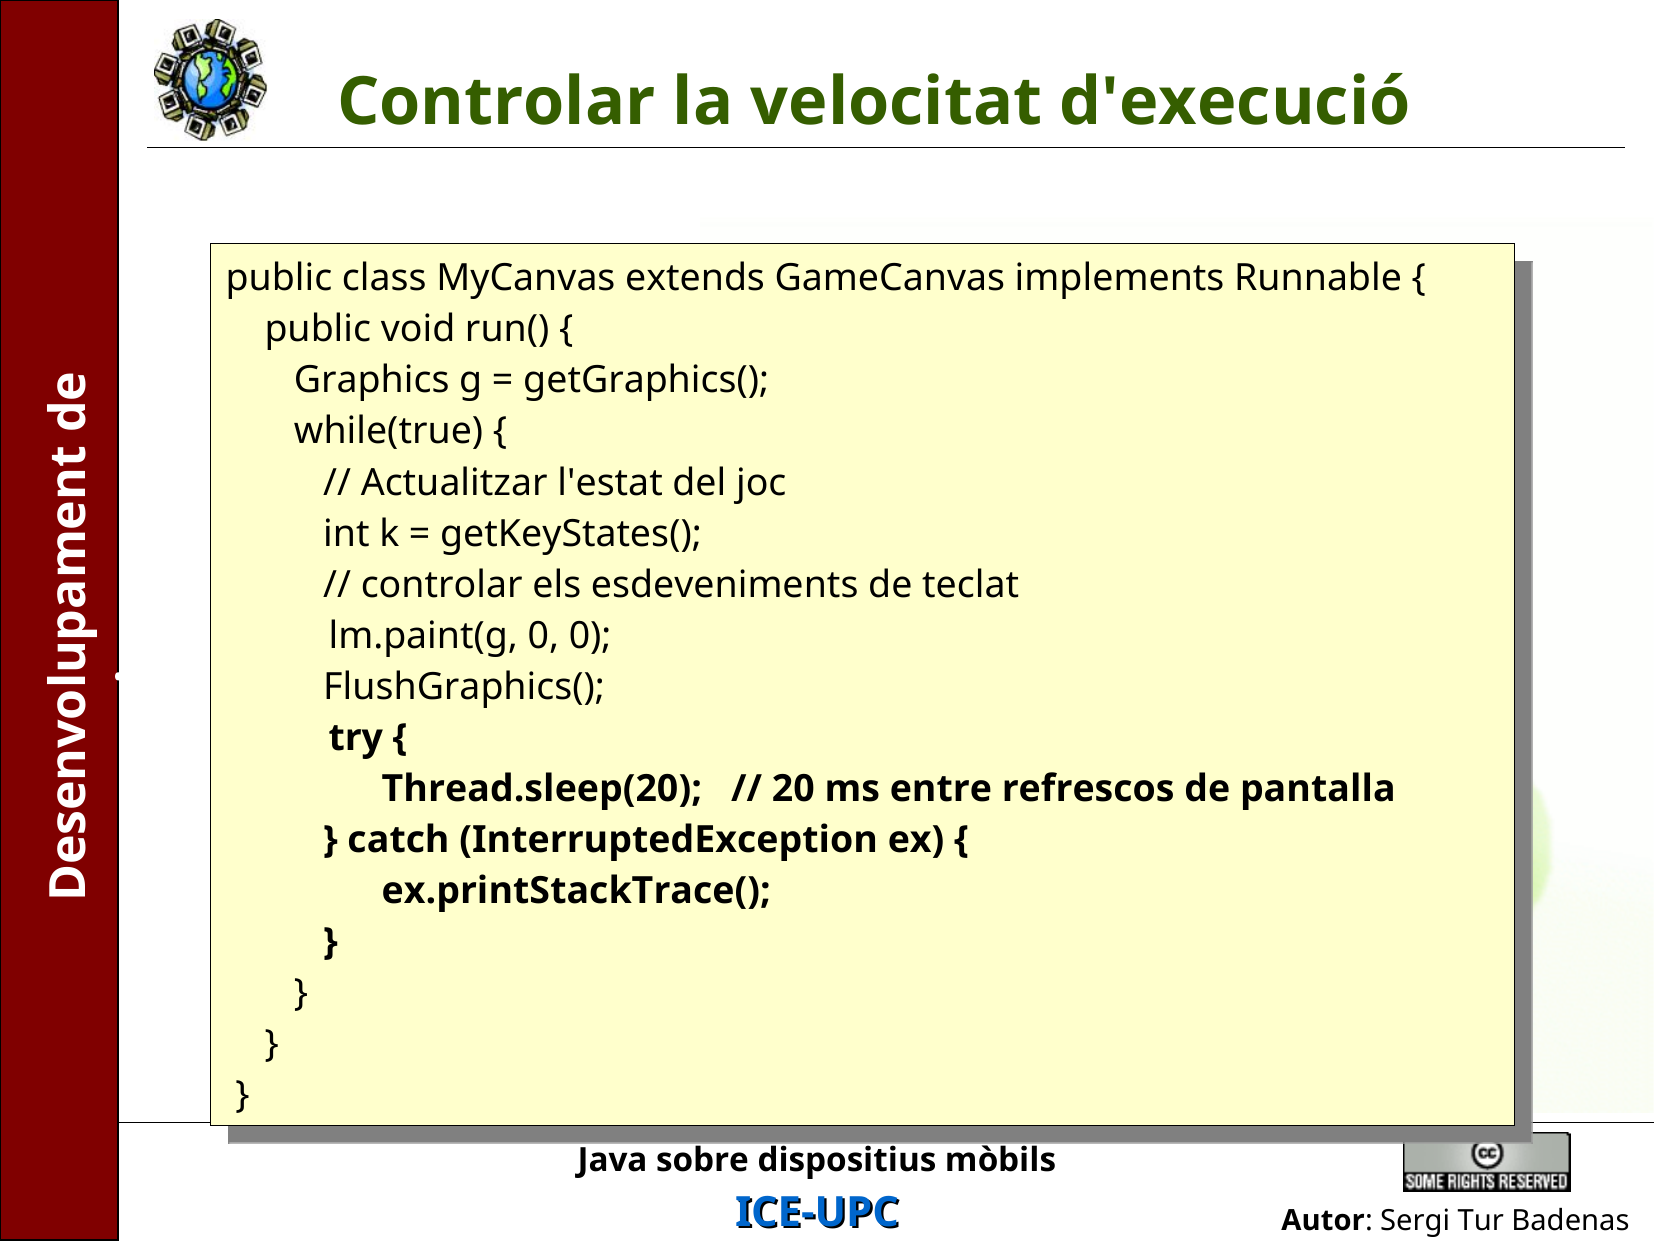

# Controlar la velocitat d'execució
public class MyCanvas extends GameCanvas implements Runnable {
 public void run() {
 Graphics g = getGraphics();
 while(true) {
 // Actualitzar l'estat del joc
 int k = getKeyStates();
 // controlar els esdeveniments de teclat
	 lm.paint(g, 0, 0);
 FlushGraphics();
	 try {
 Thread.sleep(20); // 20 ms entre refrescos de pantalla
 } catch (InterruptedException ex) {
 ex.printStackTrace();
 }
 }
 }
 }